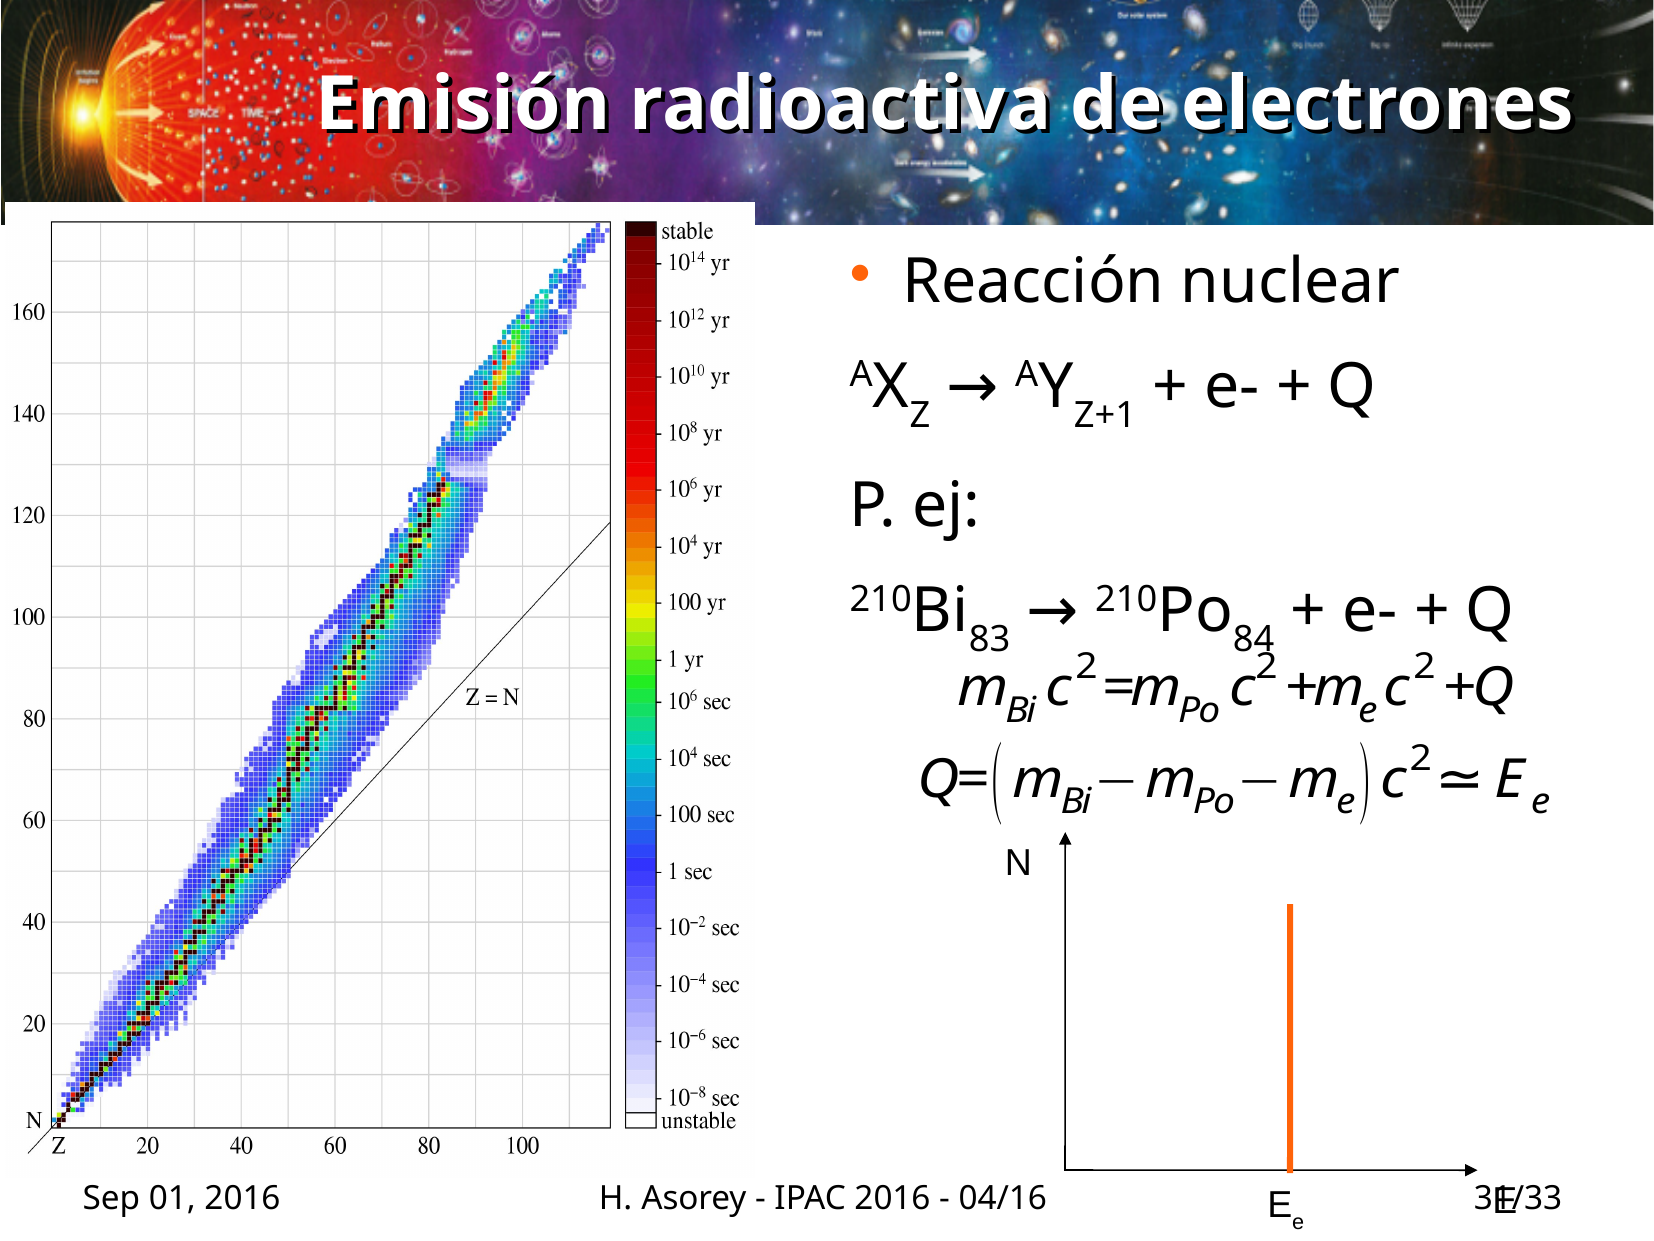

# Emisión radioactiva de electrones
Reacción nuclear
AXZ → AYZ+1 + e- + Q
P. ej:
210Bi83 → 210Po84 + e- + Q
N
Ee
E
Sep 01, 2016
H. Asorey - IPAC 2016 - 04/16
31